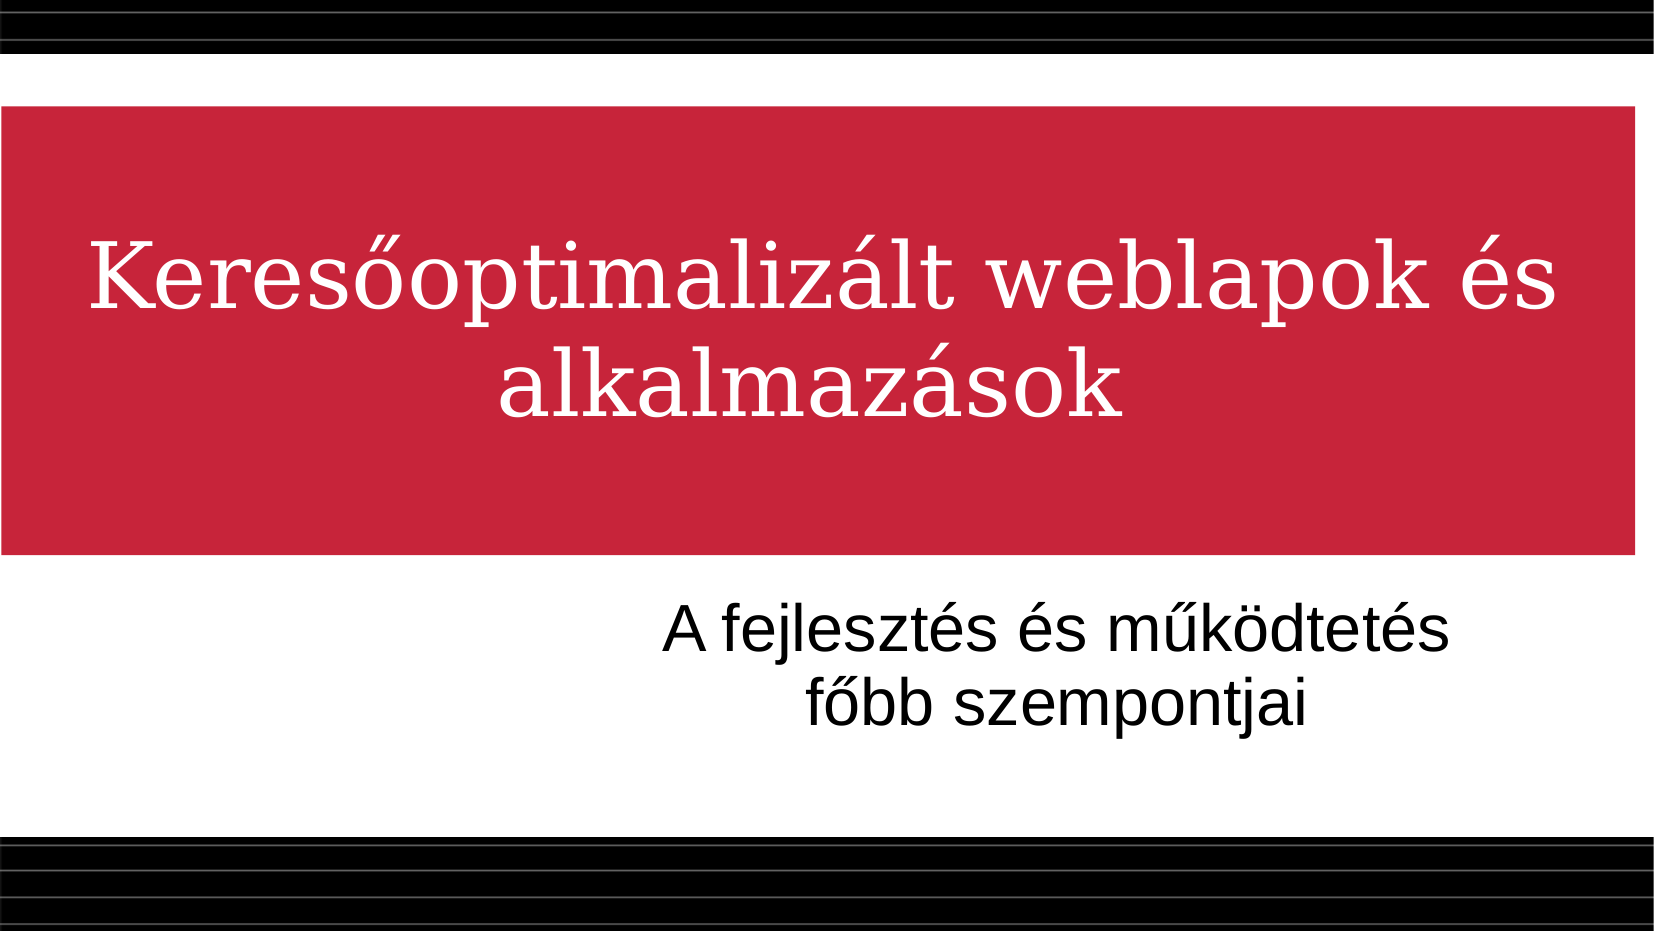

# Keresőoptimalizált weblapok és alkalmazások
A fejlesztés és működtetés főbb szempontjai